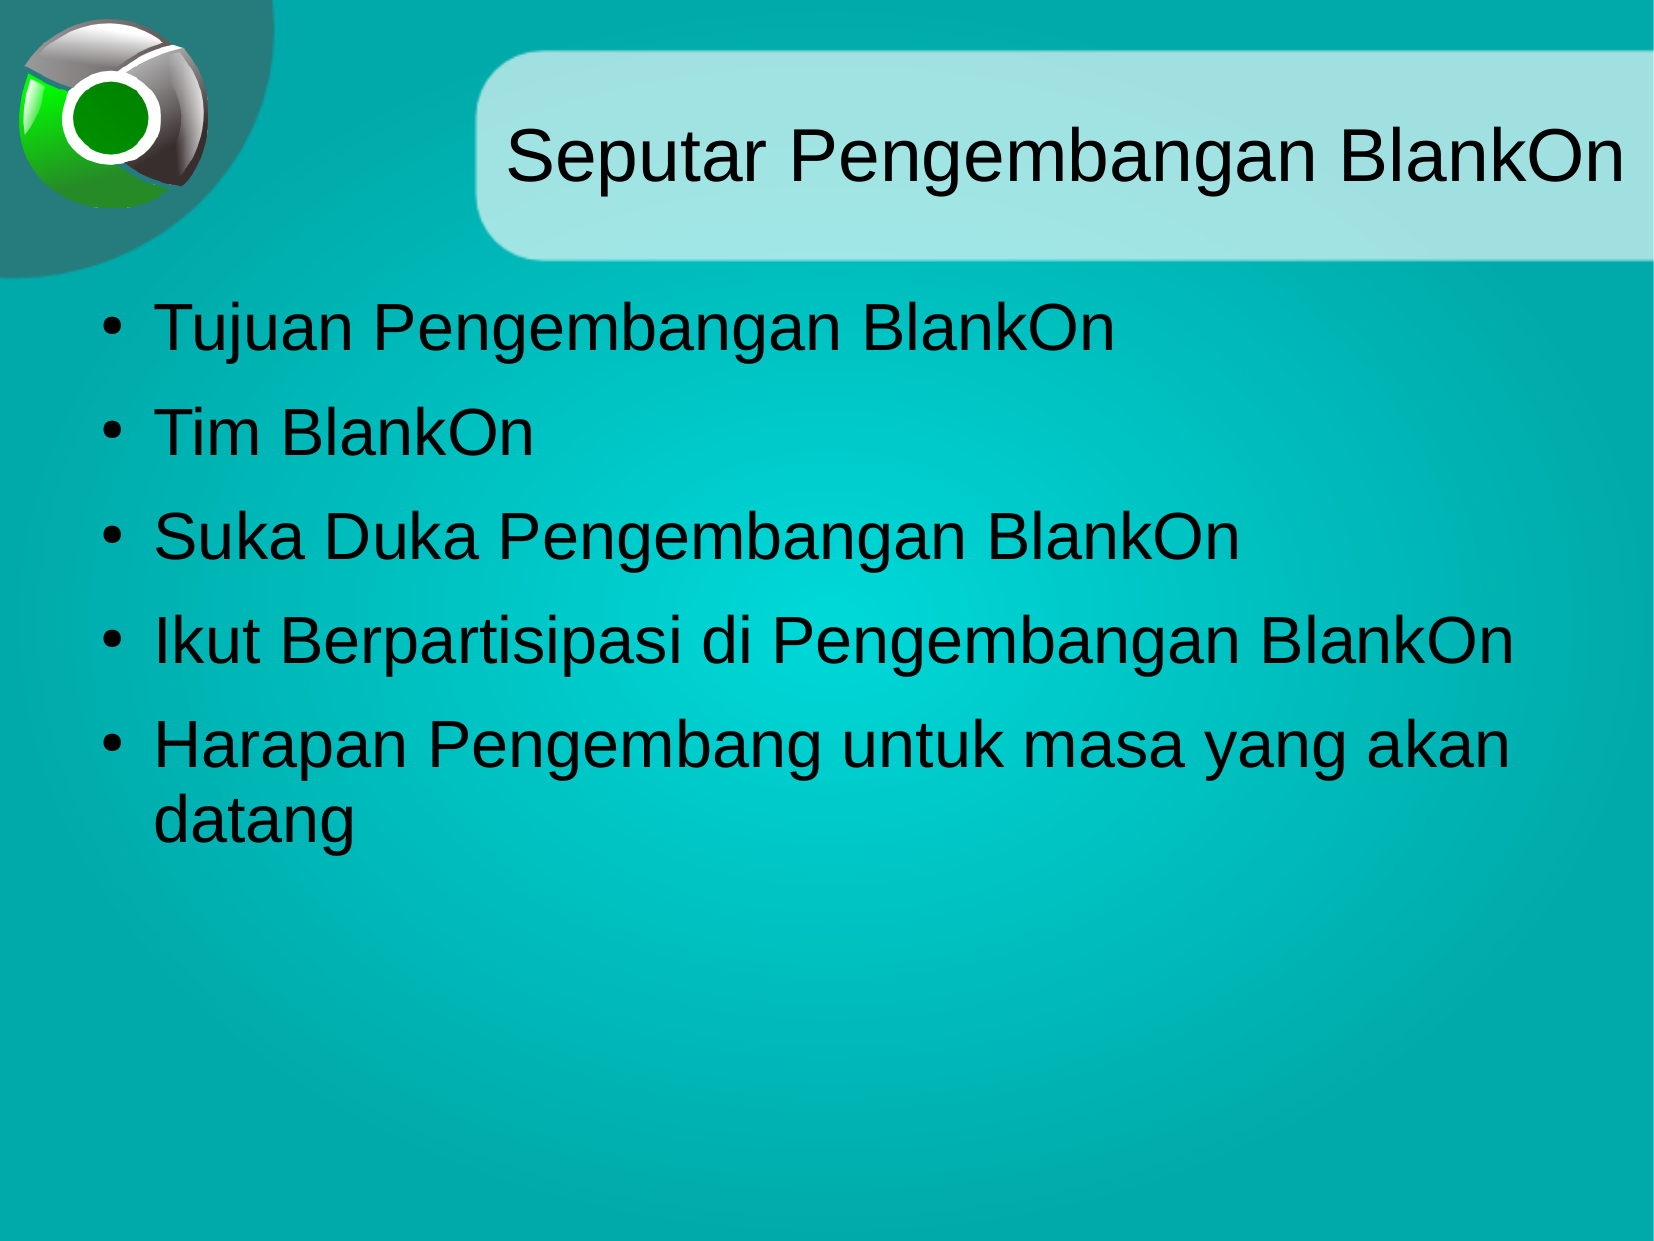

Seputar Pengembangan BlankOn
# Tujuan Pengembangan BlankOn
Tim BlankOn
Suka Duka Pengembangan BlankOn
Ikut Berpartisipasi di Pengembangan BlankOn
Harapan Pengembang untuk masa yang akan datang